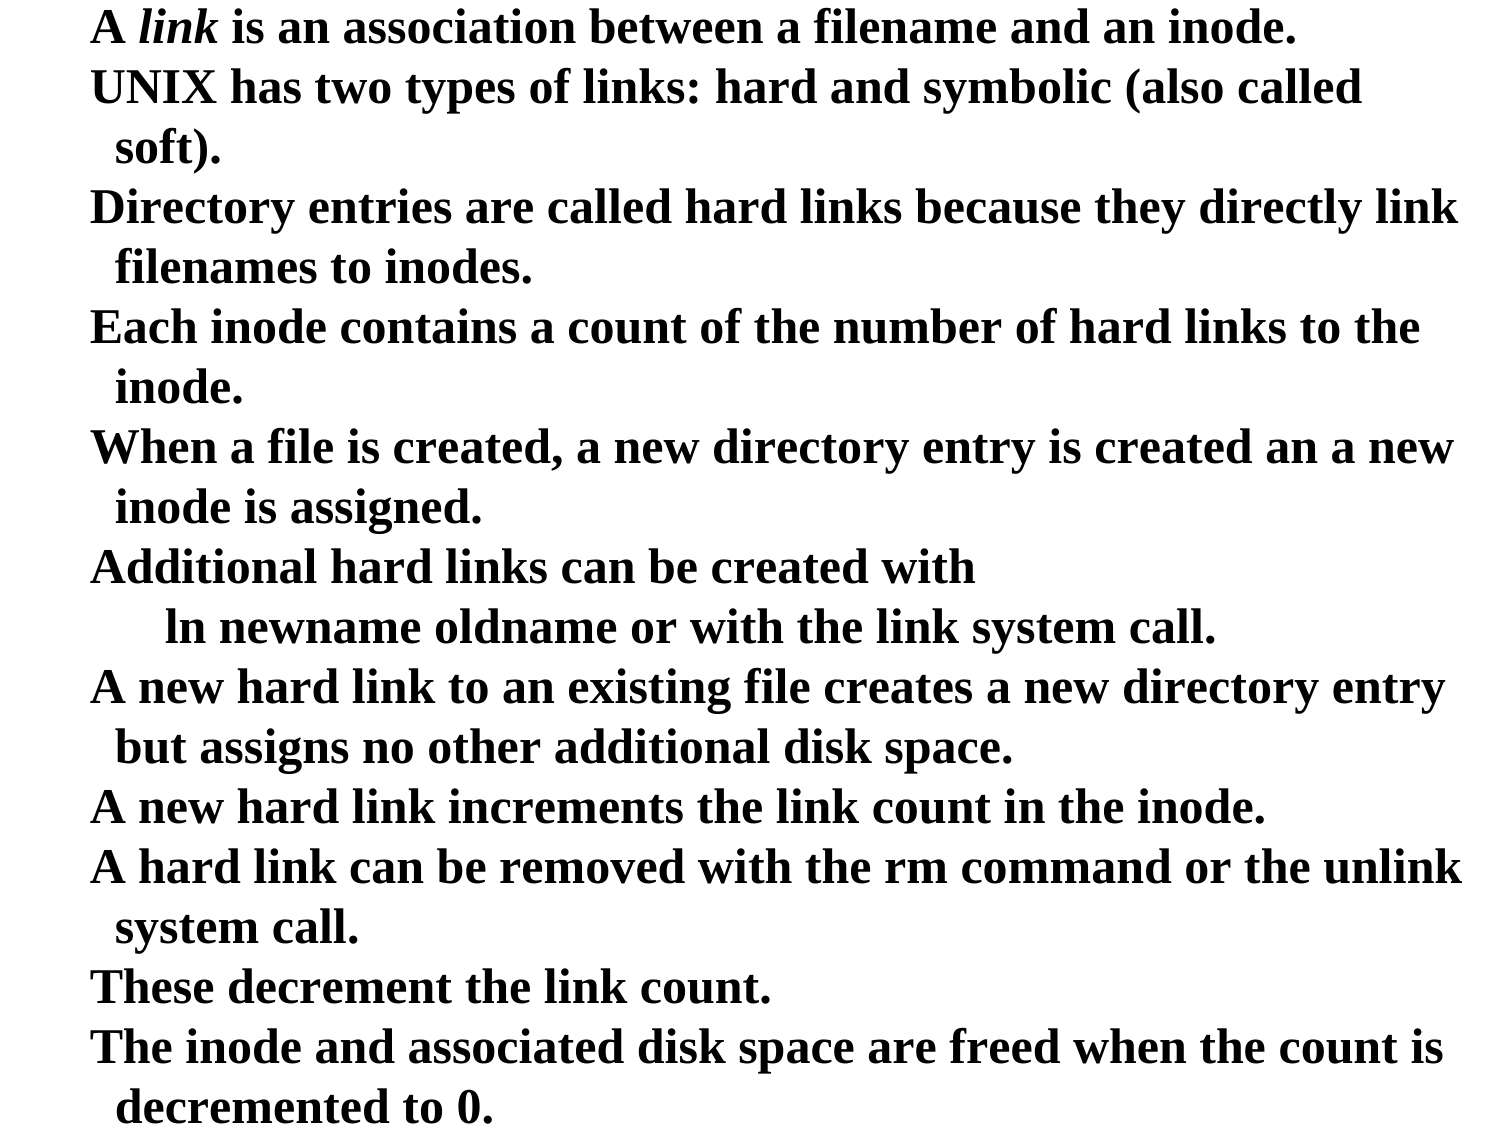

Links
A link is an association between a filename and an inode.
UNIX has two types of links: hard and symbolic (also called
 soft).
Directory entries are called hard links because they directly link
 filenames to inodes.
Each inode contains a count of the number of hard links to the
 inode.
When a file is created, a new directory entry is created an a new
 inode is assigned.
Additional hard links can be created with
 ln newname oldname or with the link system call.
A new hard link to an existing file creates a new directory entry
 but assigns no other additional disk space.
A new hard link increments the link count in the inode.
A hard link can be removed with the rm command or the unlink
 system call.
These decrement the link count.
The inode and associated disk space are freed when the count is
 decremented to 0.